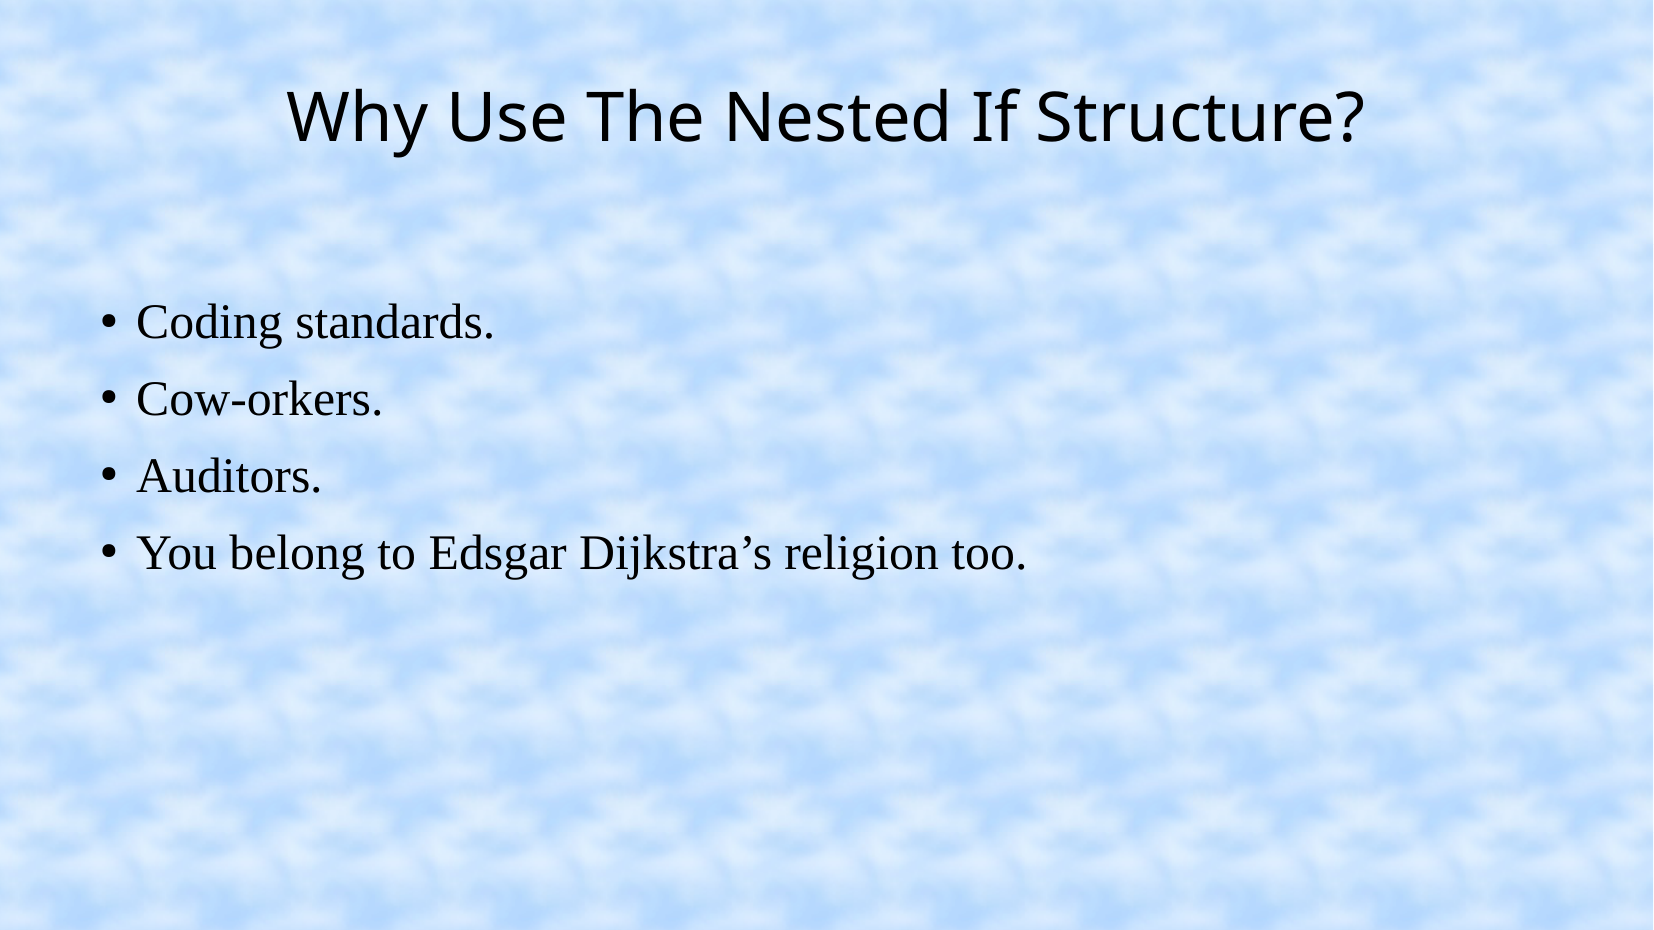

# Why Use The Nested If Structure?
Coding standards.
Cow-orkers.
Auditors.
You belong to Edsgar Dijkstra’s religion too.